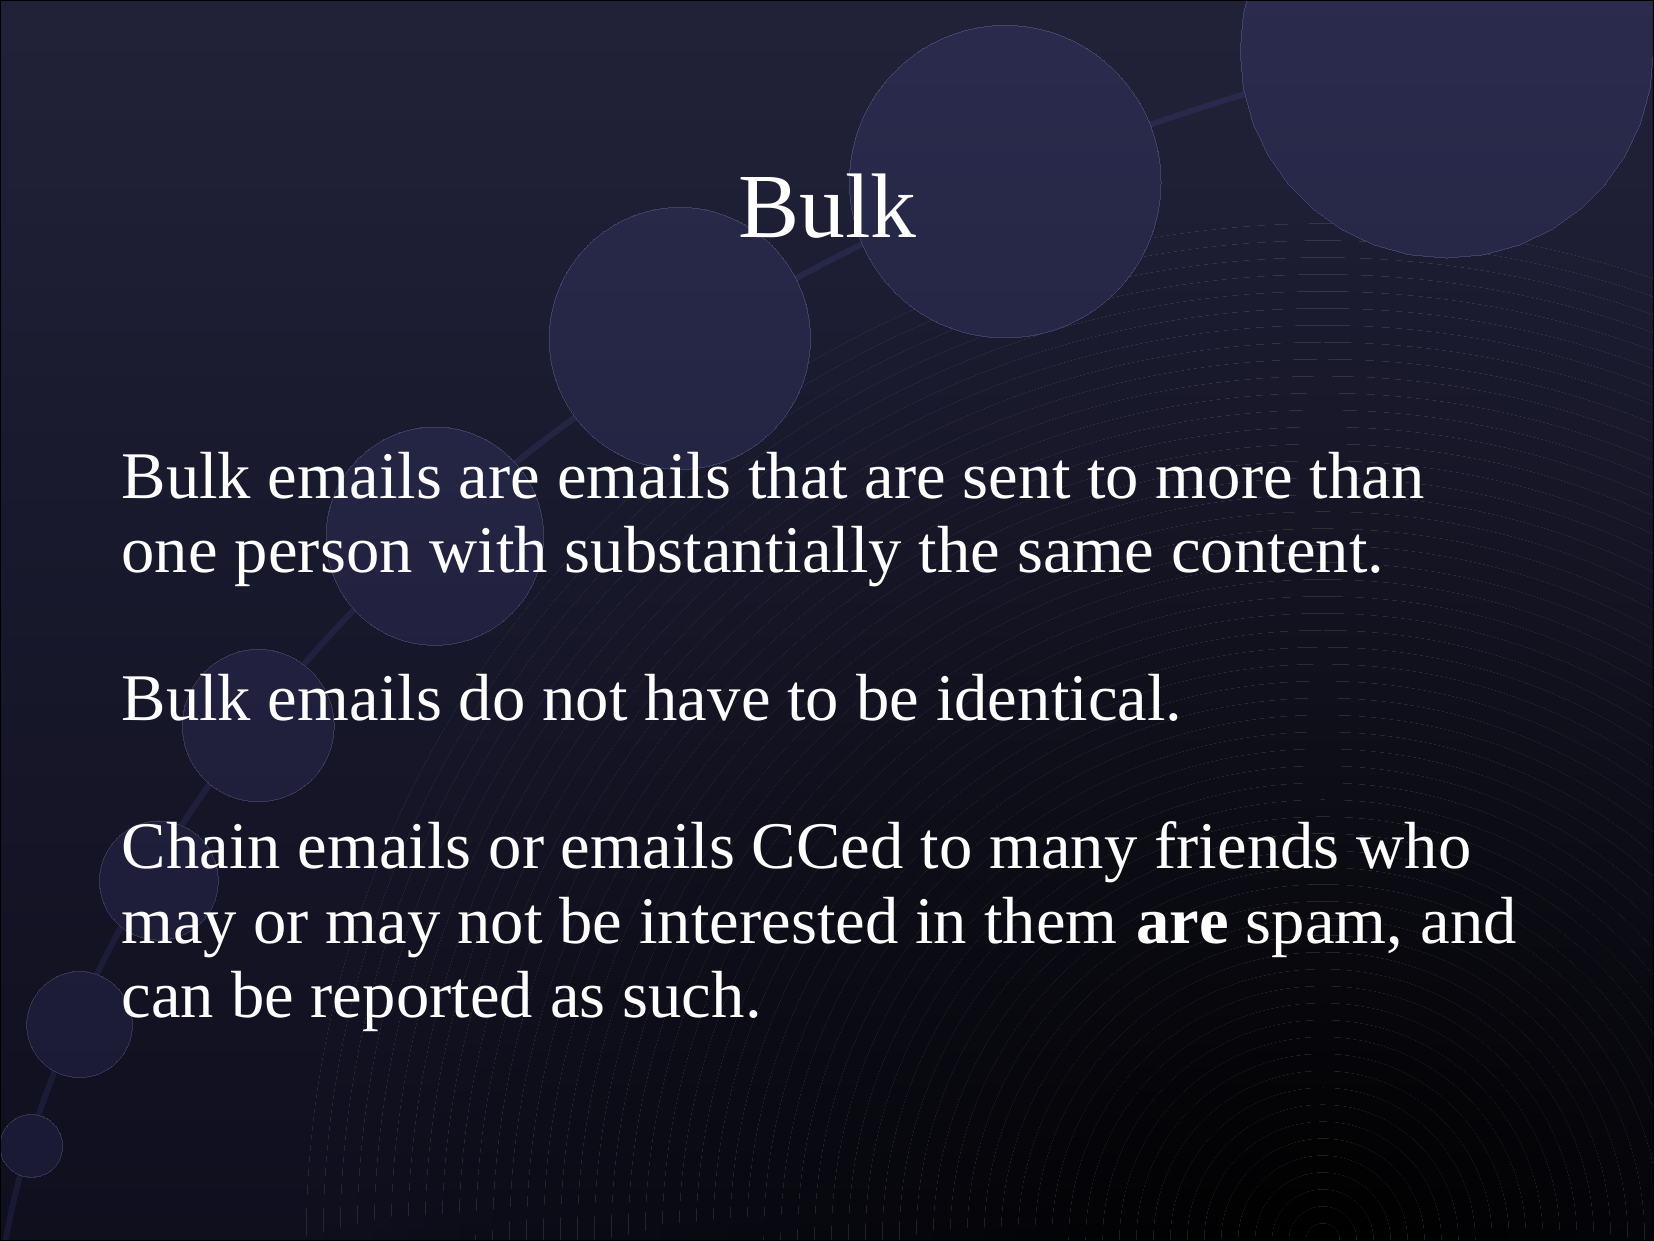

# Bulk
Bulk emails are emails that are sent to more than one person with substantially the same content.
Bulk emails do not have to be identical.
Chain emails or emails CCed to many friends who may or may not be interested in them are spam, and can be reported as such.